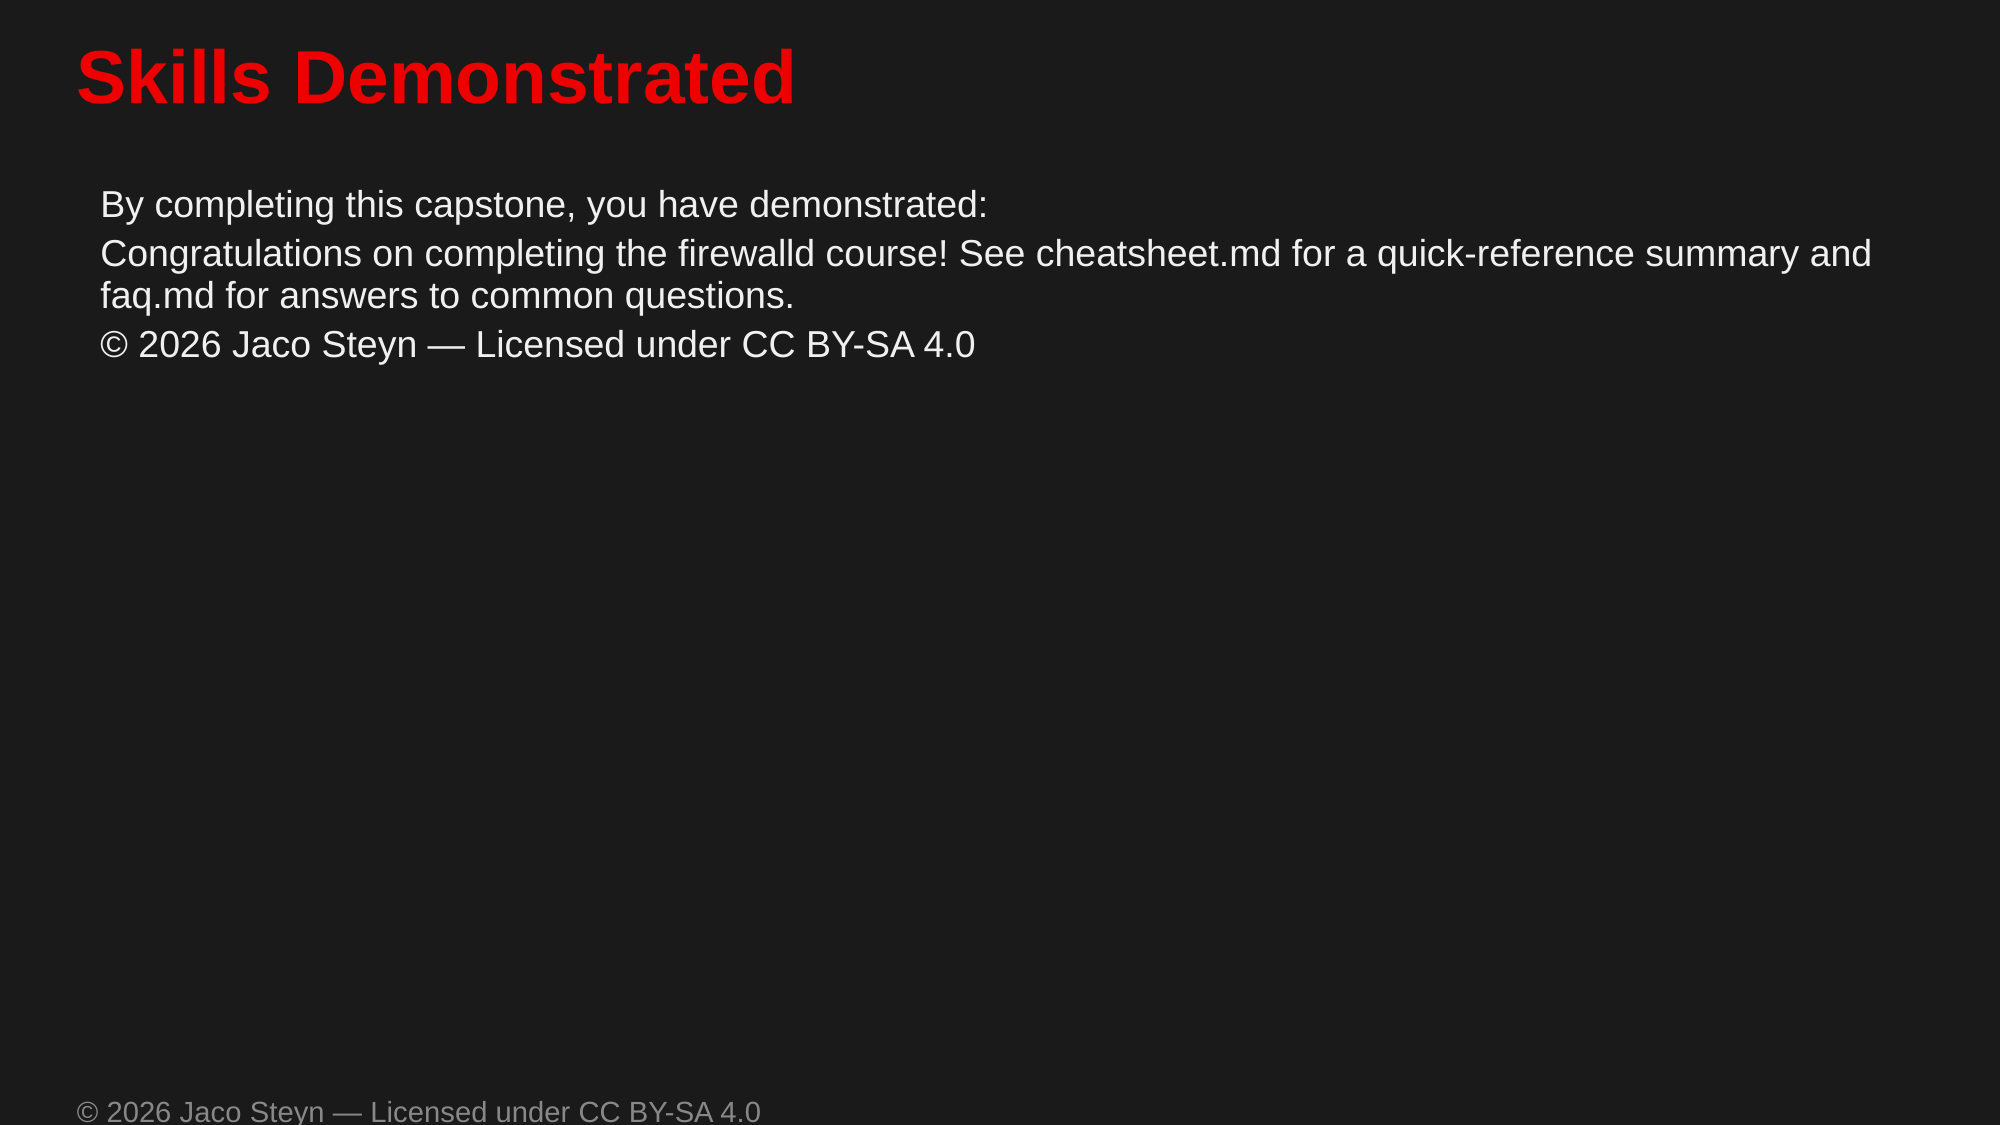

Skills Demonstrated
By completing this capstone, you have demonstrated:
Congratulations on completing the firewalld course! See cheatsheet.md for a quick-reference summary and faq.md for answers to common questions.
© 2026 Jaco Steyn — Licensed under CC BY-SA 4.0
© 2026 Jaco Steyn — Licensed under CC BY-SA 4.0